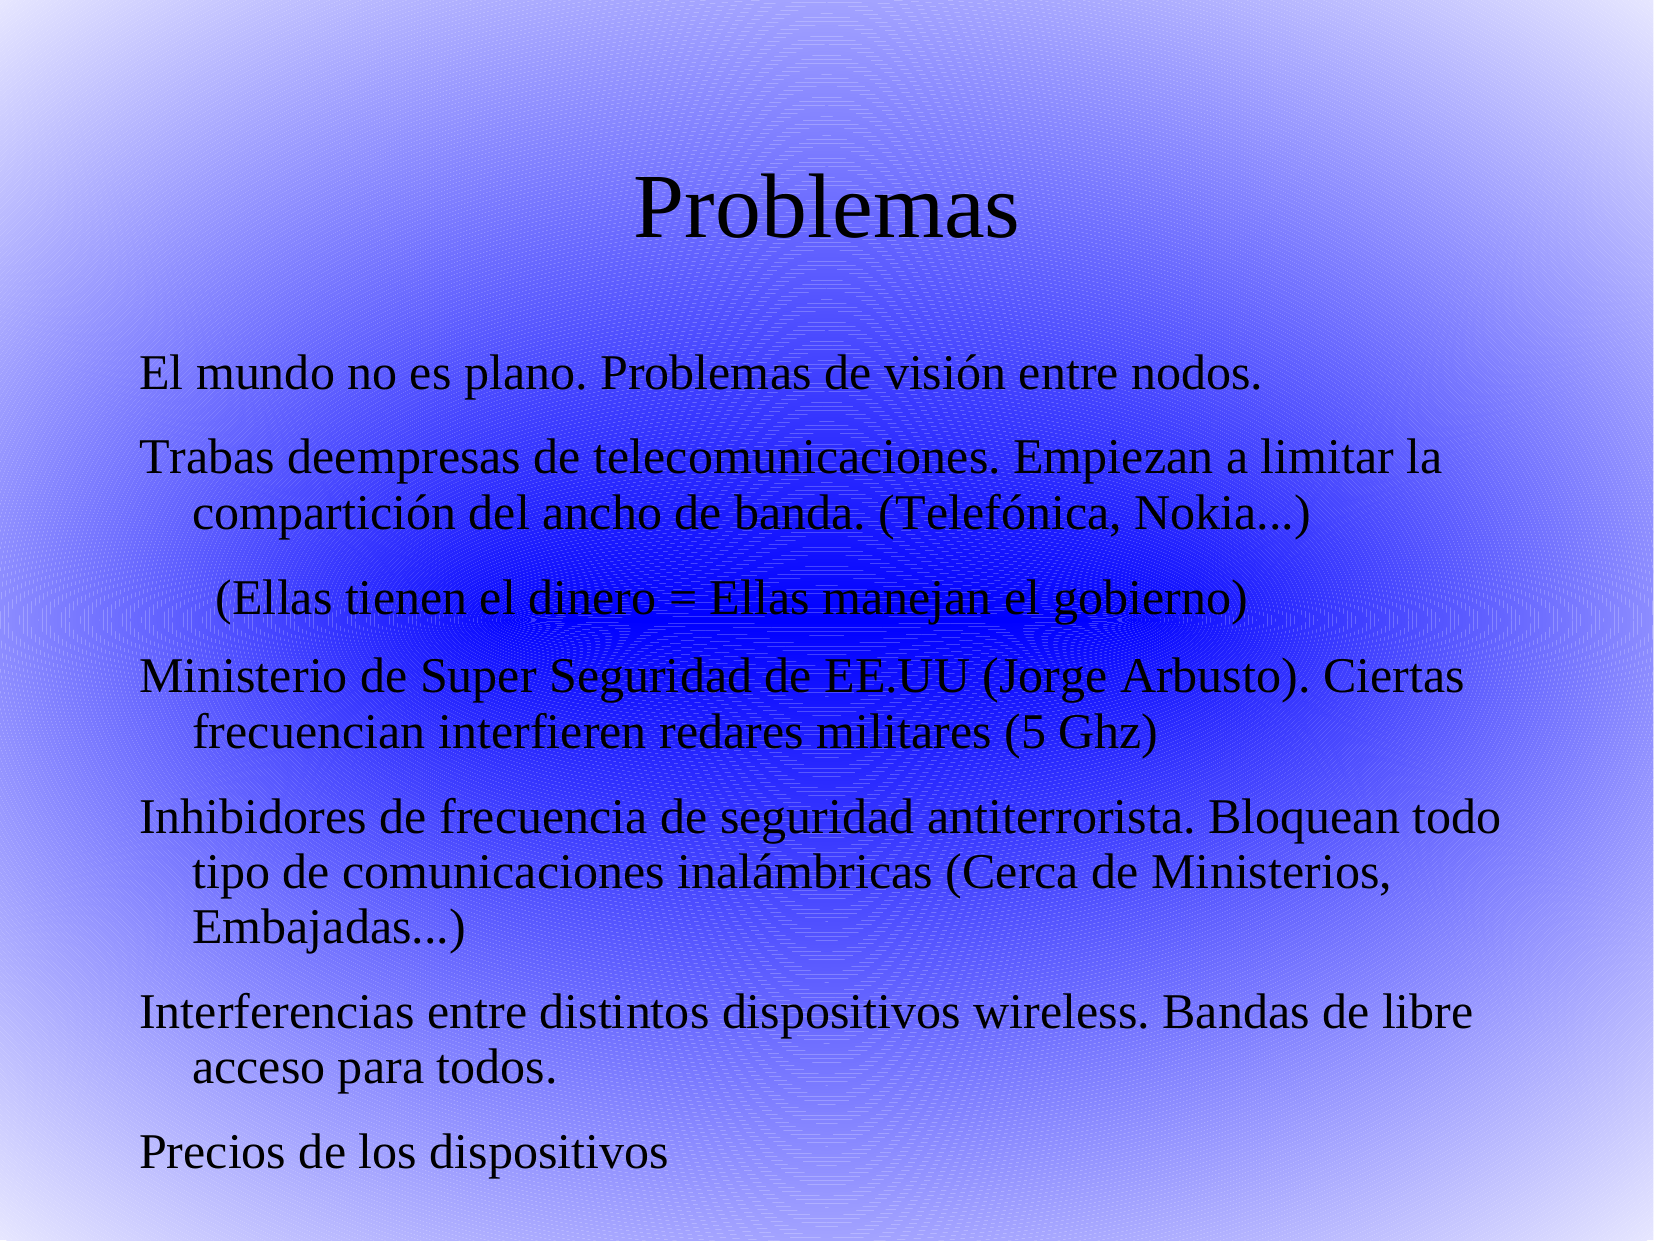

# Problemas
El mundo no es plano. Problemas de visión entre nodos.
Trabas deempresas de telecomunicaciones. Empiezan a limitar la compartición del ancho de banda. (Telefónica, Nokia...)
(Ellas tienen el dinero = Ellas manejan el gobierno)
Ministerio de Super Seguridad de EE.UU (Jorge Arbusto). Ciertas frecuencian interfieren redares militares (5 Ghz)
Inhibidores de frecuencia de seguridad antiterrorista. Bloquean todo tipo de comunicaciones inalámbricas (Cerca de Ministerios, Embajadas...)
Interferencias entre distintos dispositivos wireless. Bandas de libre acceso para todos.
Precios de los dispositivos